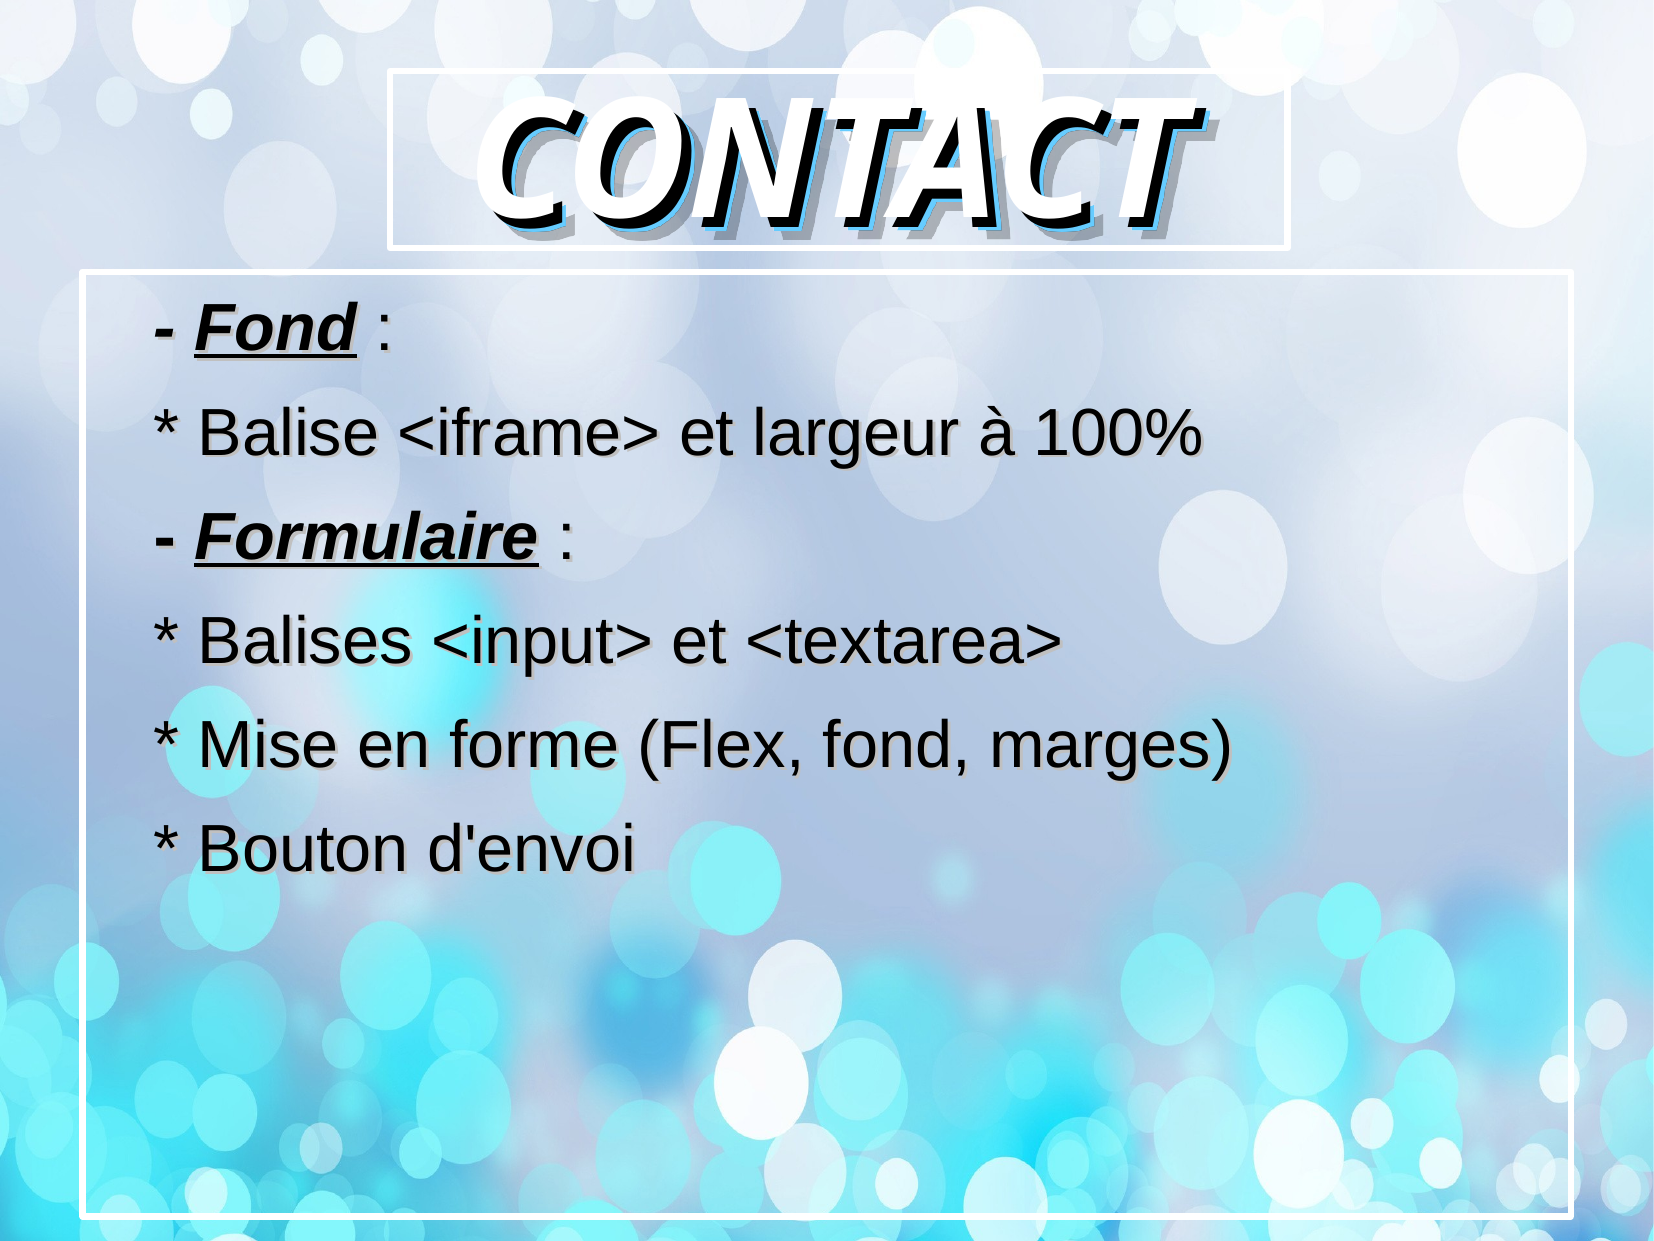

# CONTACT
- Fond :
* Balise <iframe> et largeur à 100%
- Formulaire :
* Balises <input> et <textarea>
* Mise en forme (Flex, fond, marges)
* Bouton d'envoi